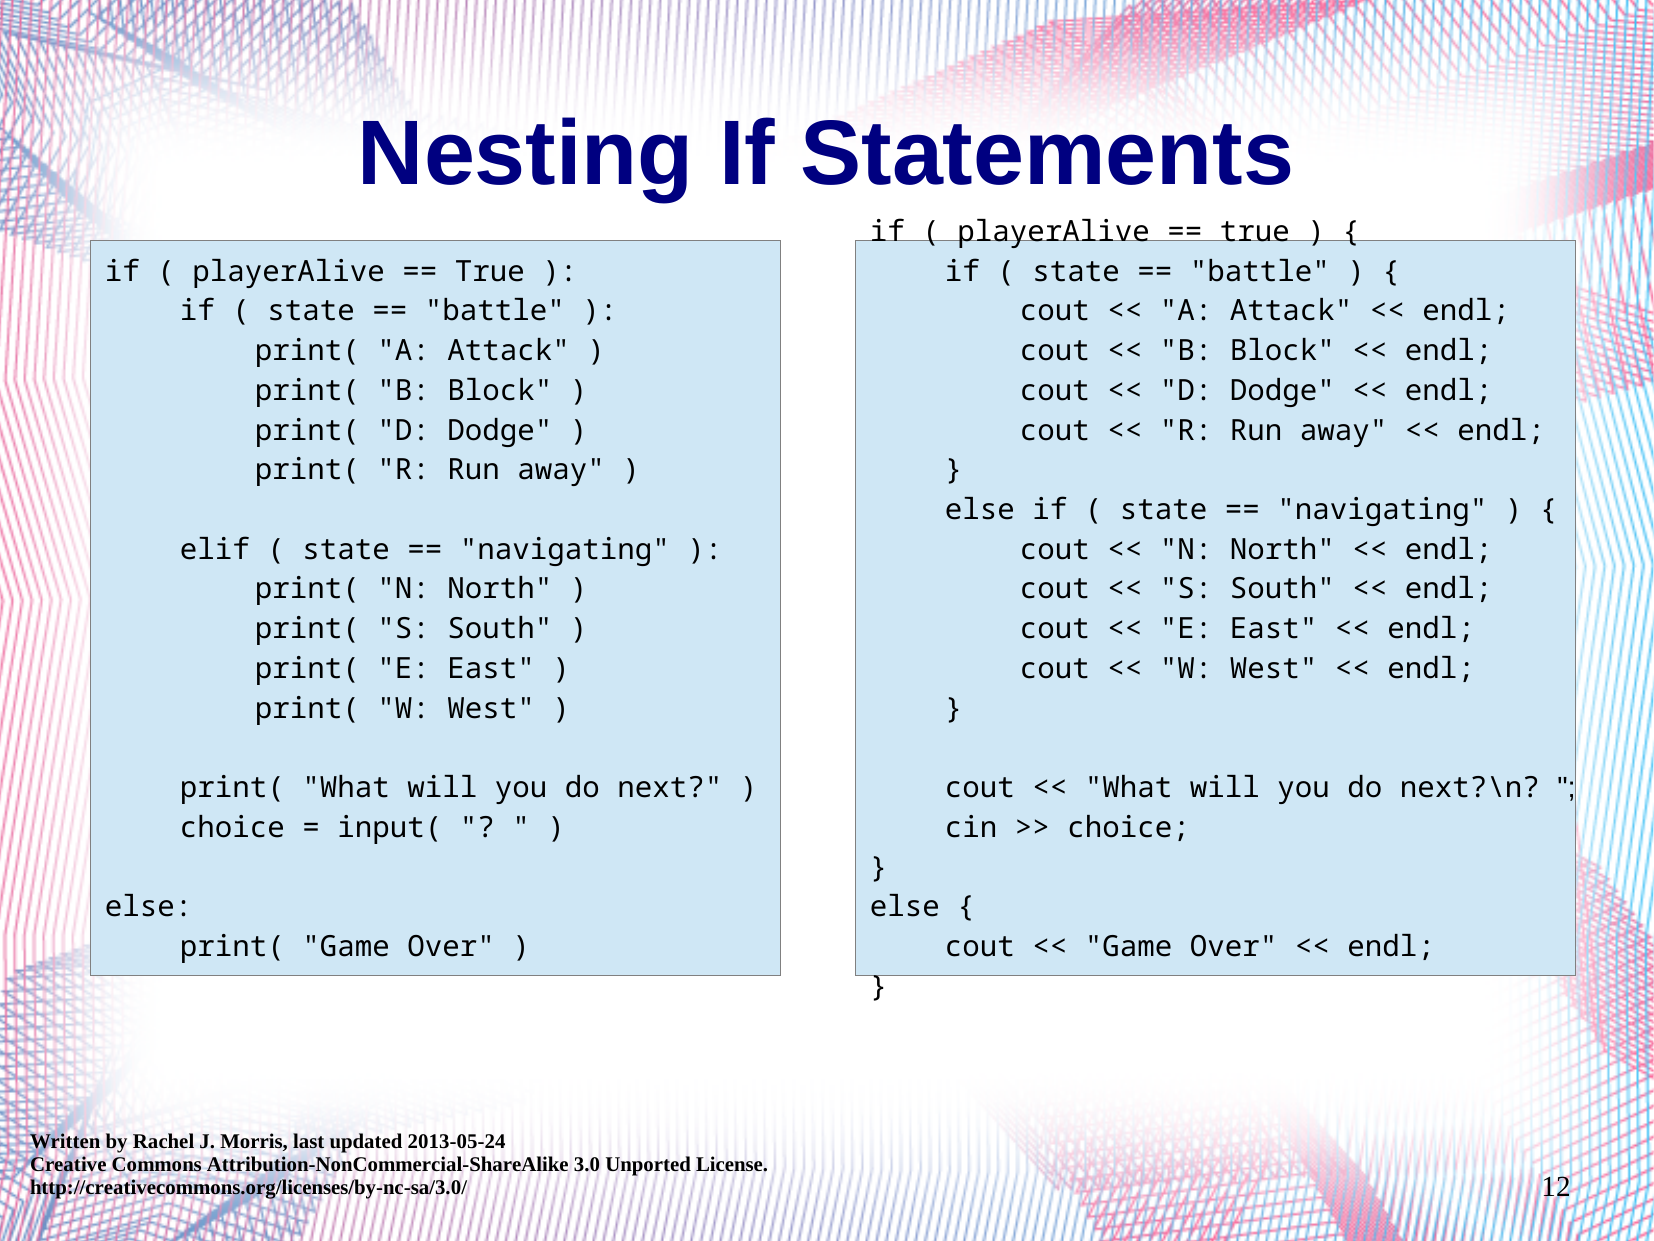

# Nesting If Statements
if ( playerAlive == True ):
	if ( state == "battle" ):
		print( "A: Attack" )
		print( "B: Block" )
		print( "D: Dodge" )
		print( "R: Run away" )
	elif ( state == "navigating" ):
		print( "N: North" )
		print( "S: South" )
		print( "E: East" )
		print( "W: West" )
	print( "What will you do next?" )
	choice = input( "? " )
else:
	print( "Game Over" )
if ( playerAlive == true ) {
	if ( state == "battle" ) {
		cout << "A: Attack" << endl;
		cout << "B: Block" << endl;
		cout << "D: Dodge" << endl;
		cout << "R: Run away" << endl;
	}
	else if ( state == "navigating" ) {
		cout << "N: North" << endl;
		cout << "S: South" << endl;
		cout << "E: East" << endl;
		cout << "W: West" << endl;
	}
	cout << "What will you do next?\n? ";
	cin >> choice;
}
else {
	cout << "Game Over" << endl;
}
12